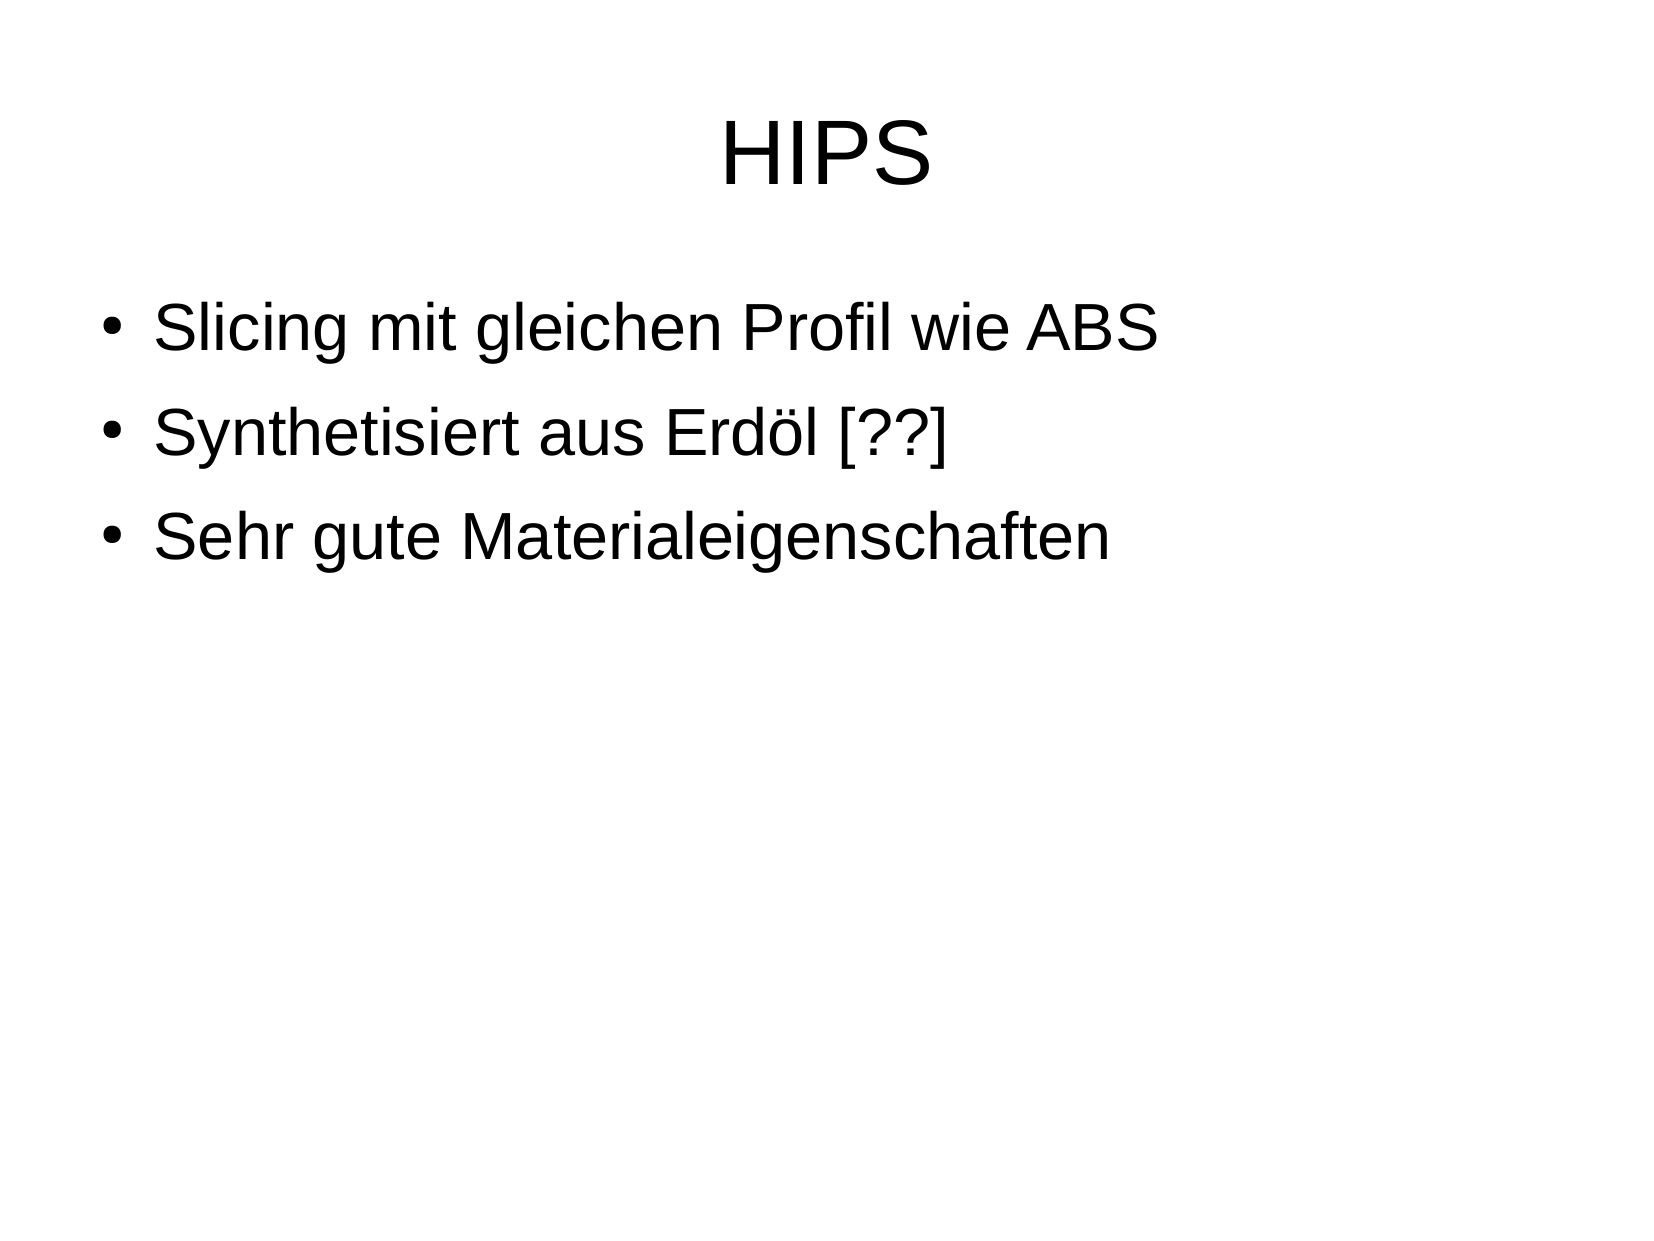

# HIPS
Slicing mit gleichen Profil wie ABS
Synthetisiert aus Erdöl [??]
Sehr gute Materialeigenschaften